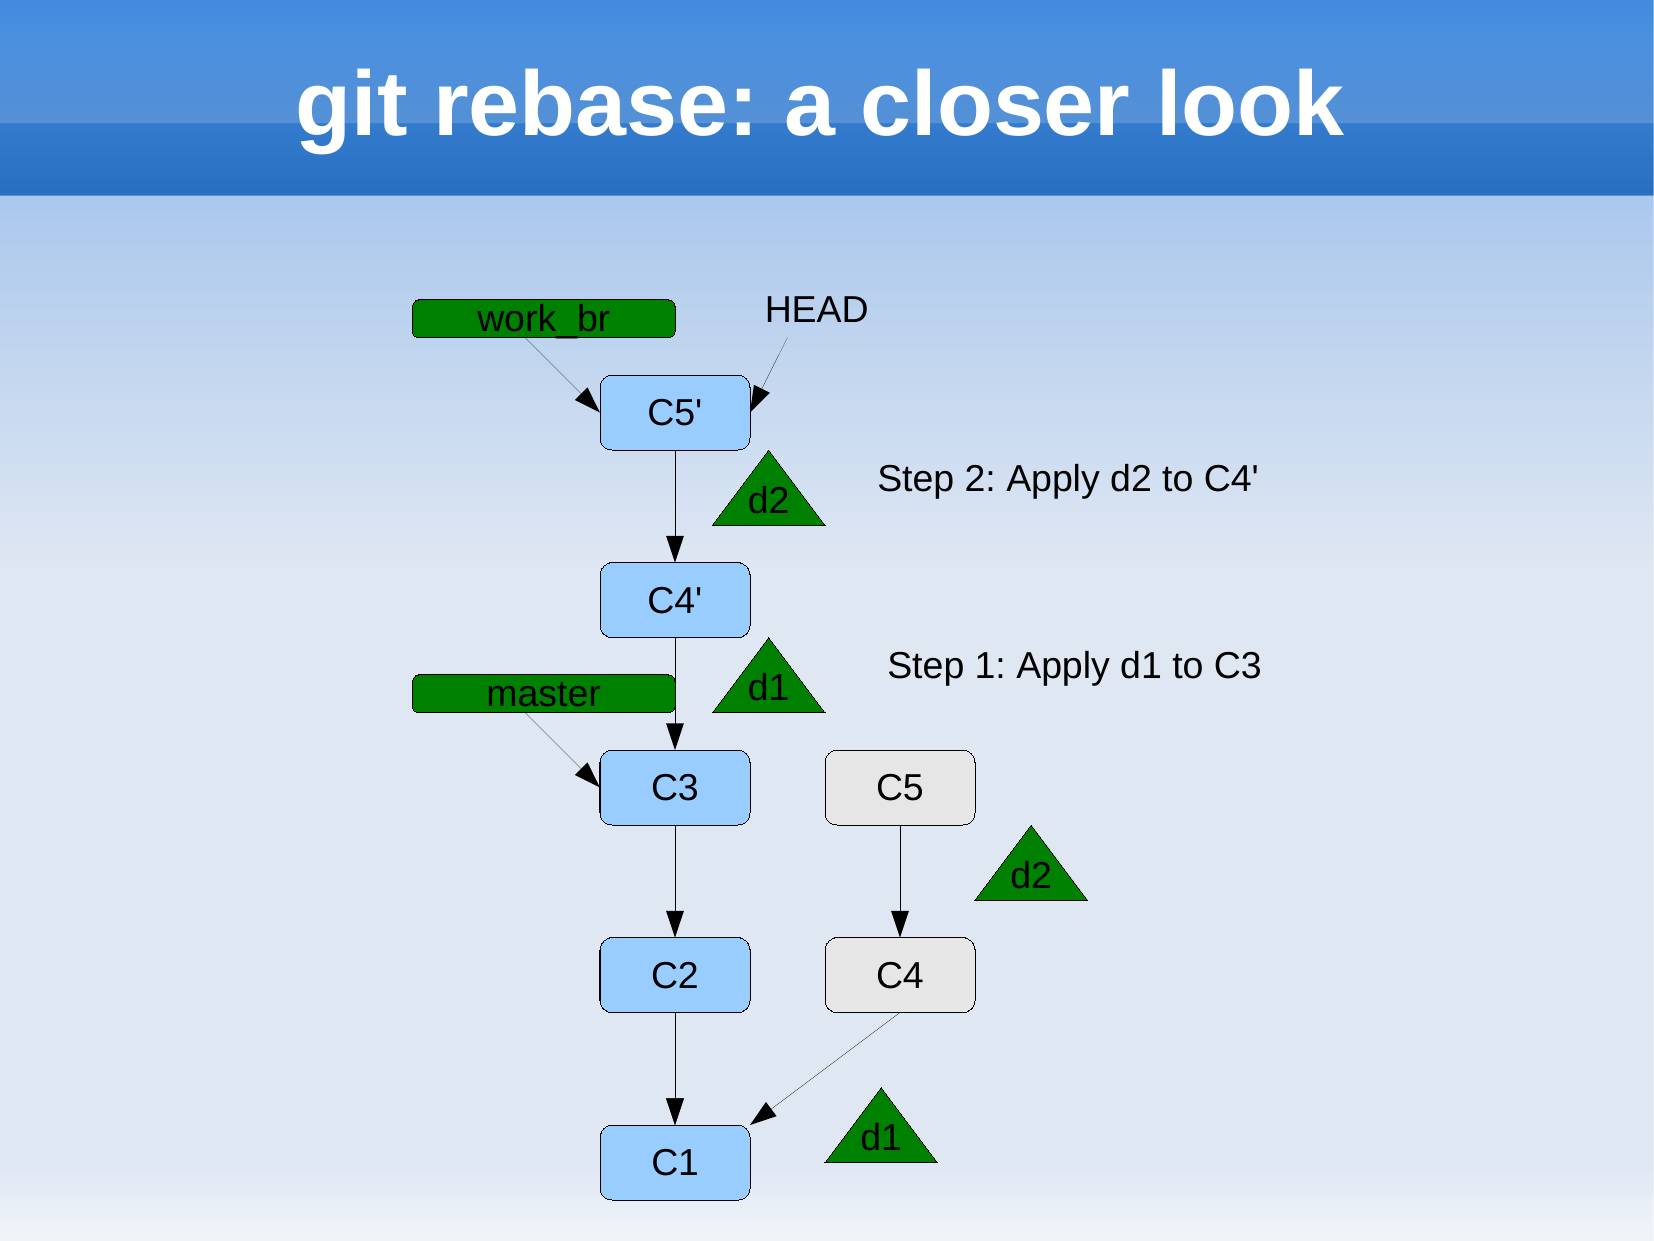

# git rebase: a closer look
HEAD
work_br
C5'
d2
Step 2: Apply d2 to C4'
C4'
d1
Step 1: Apply d1 to C3
master
C1
C3
C5
d2
C1
C2
C4
d1
C1
C1